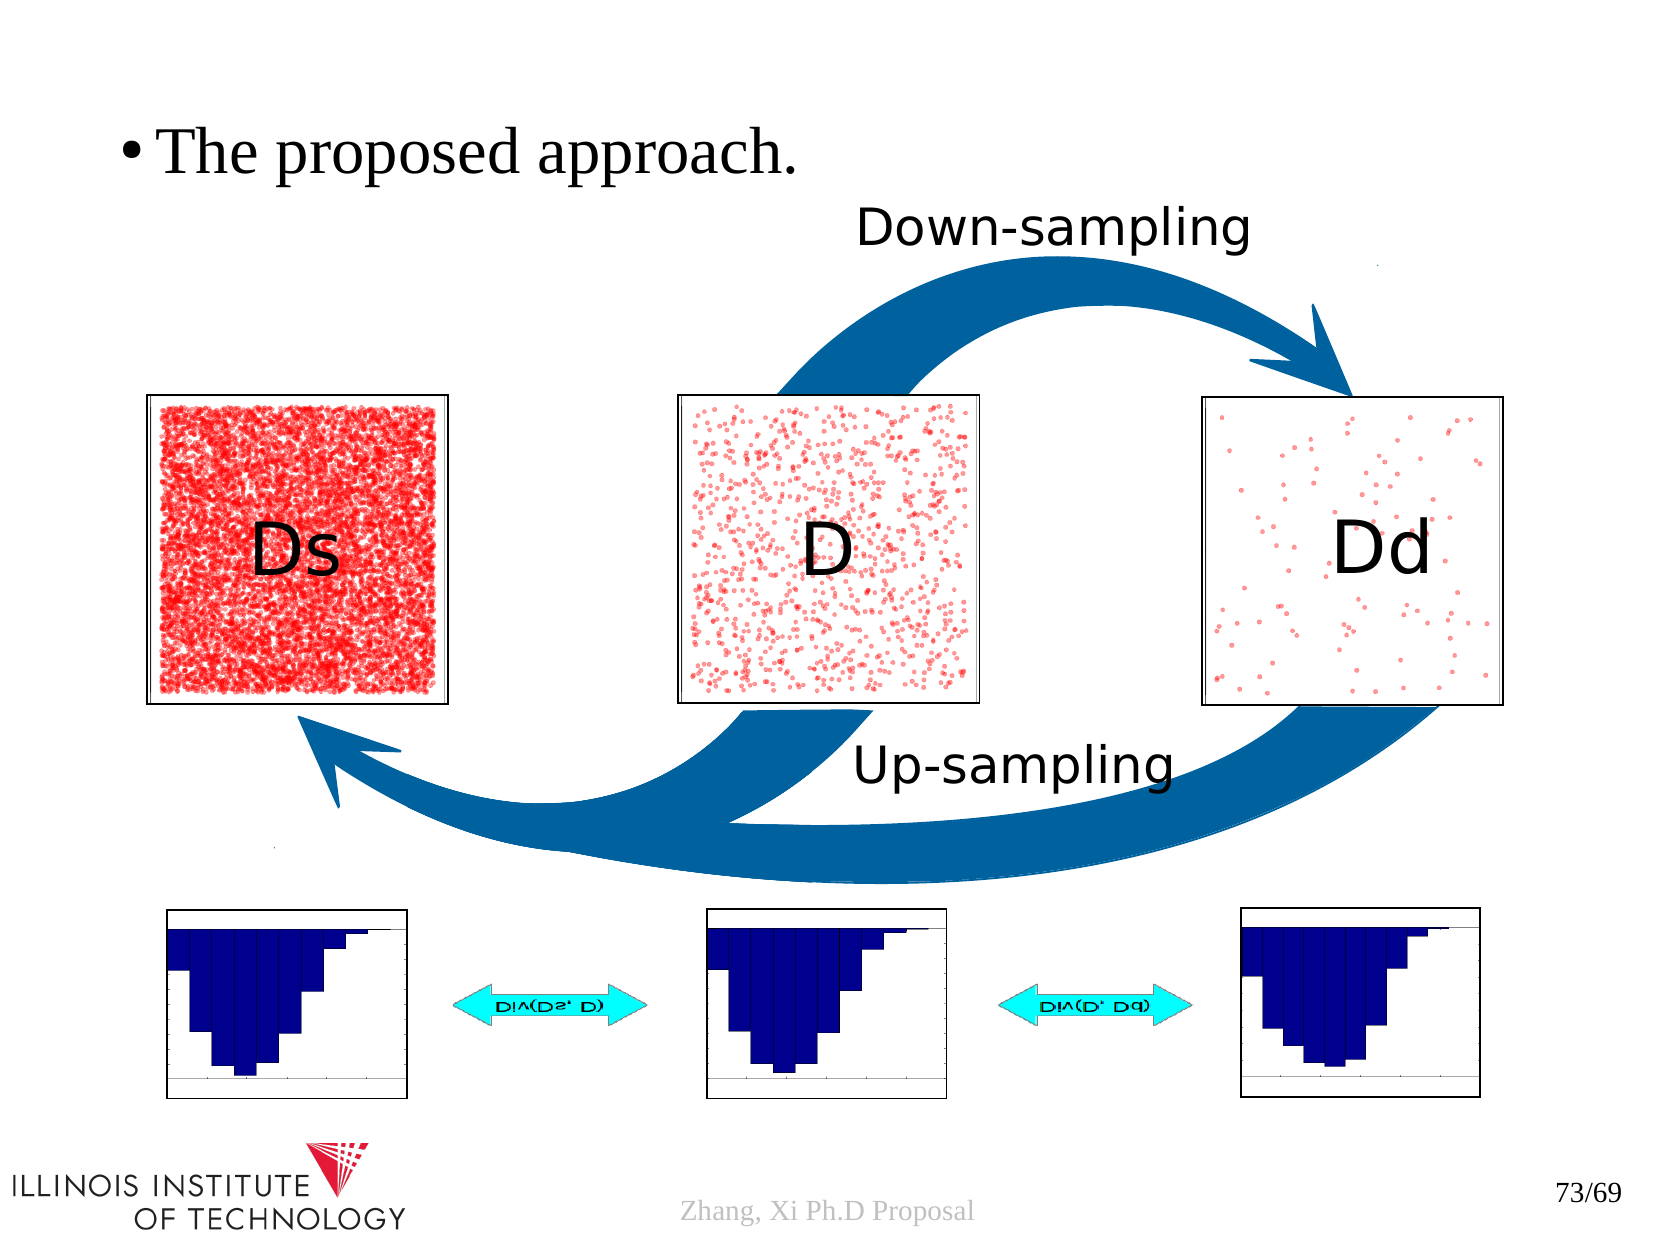

The proposed approach.
73
Zhang, Xi Ph.D Proposal